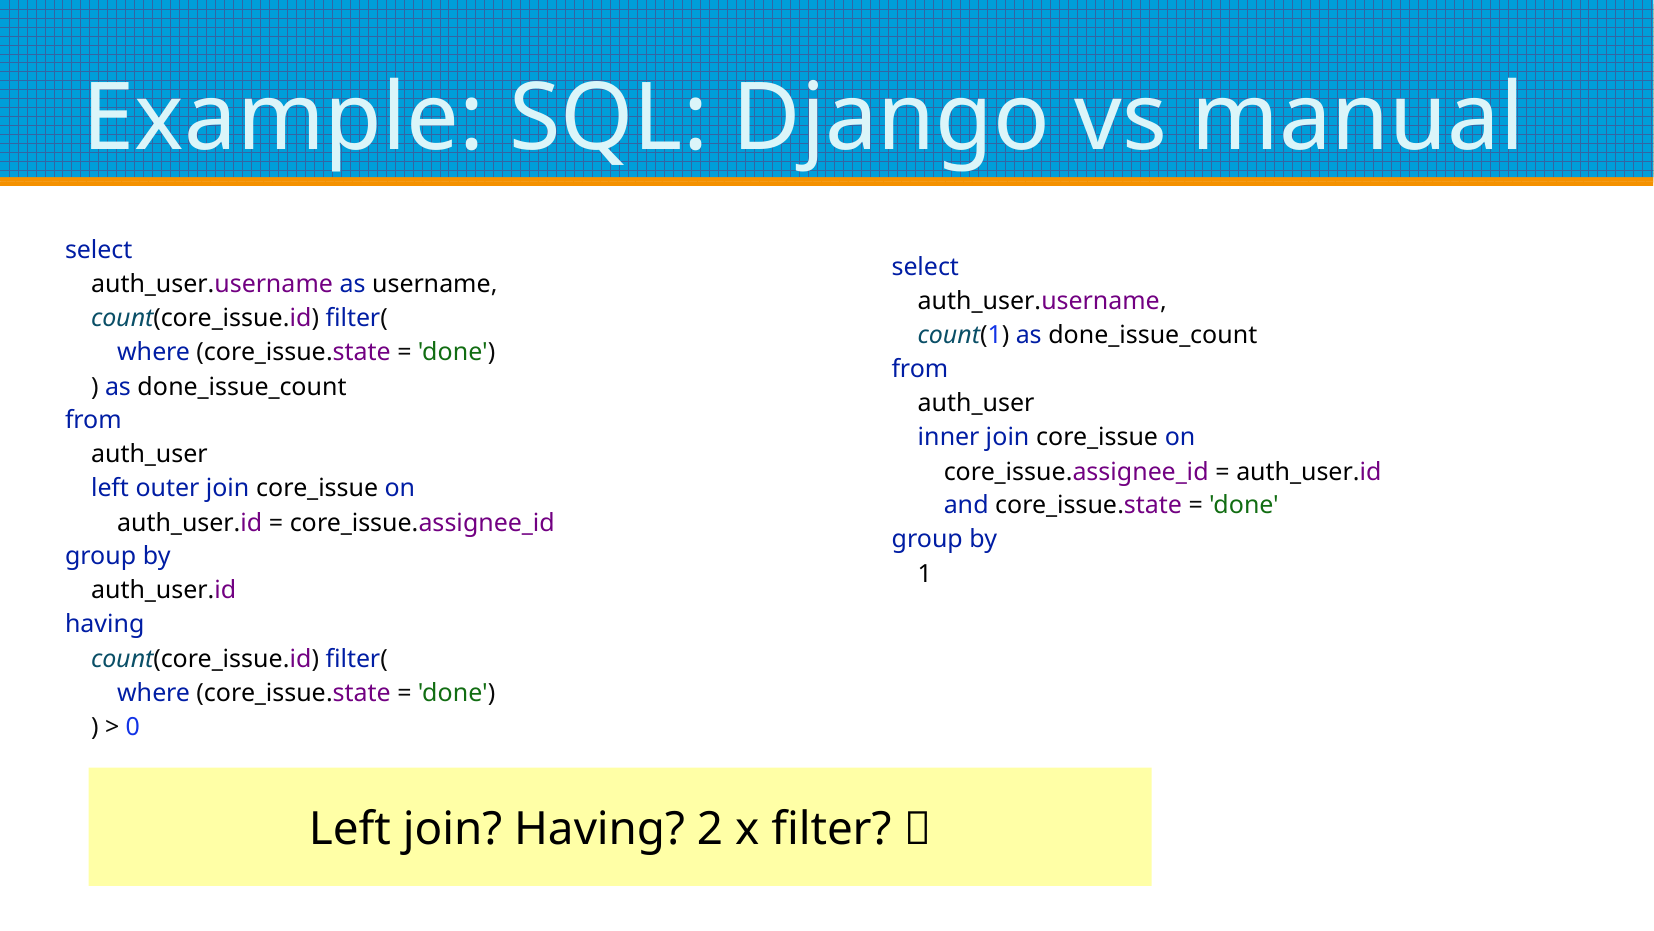

# Example: SQL: Django vs manual
select
 auth_user.username as username,
 count(core_issue.id) filter(
 where (core_issue.state = 'done')
 ) as done_issue_count
from
 auth_user
 left outer join core_issue on
 auth_user.id = core_issue.assignee_id
group by
 auth_user.id
having
 count(core_issue.id) filter(
 where (core_issue.state = 'done')
 ) > 0
select
 auth_user.username,
 count(1) as done_issue_count
from
 auth_user
 inner join core_issue on
 core_issue.assignee_id = auth_user.id
 and core_issue.state = 'done'
group by
 1
Left join? Having? 2 x filter? 🤔